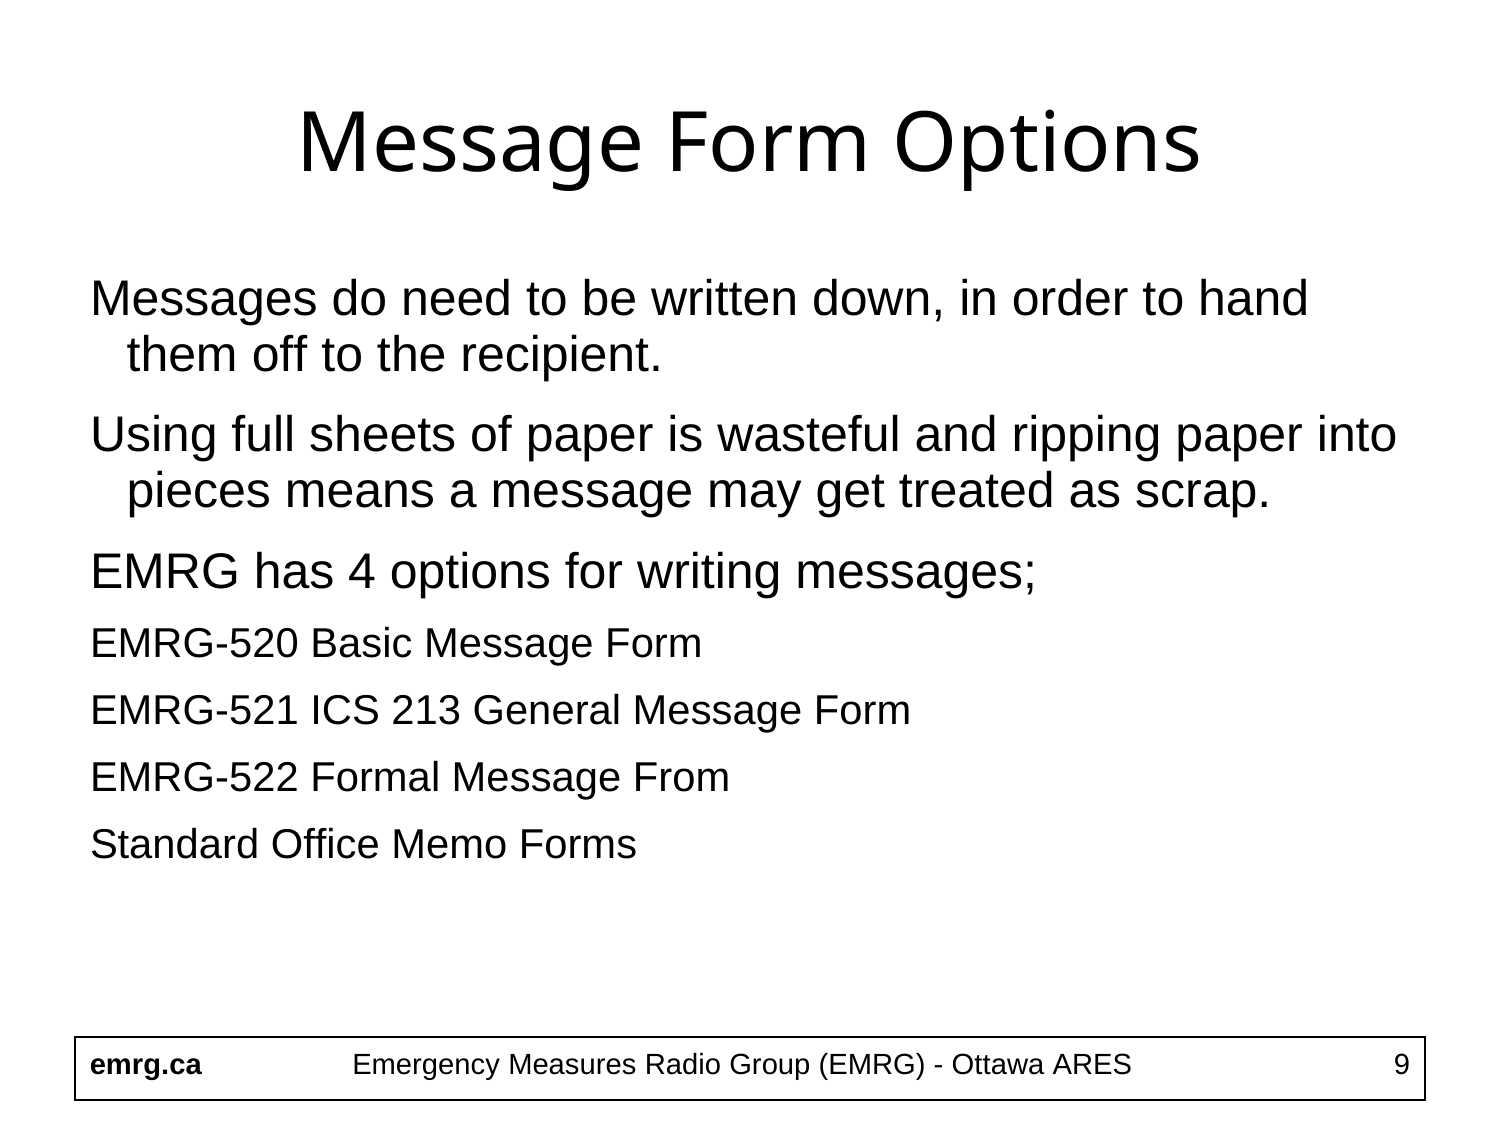

# Message Form Options
Messages do need to be written down, in order to hand them off to the recipient.
Using full sheets of paper is wasteful and ripping paper into pieces means a message may get treated as scrap.
EMRG has 4 options for writing messages;
EMRG-520 Basic Message Form
EMRG-521 ICS 213 General Message Form
EMRG-522 Formal Message From
Standard Office Memo Forms
Emergency Measures Radio Group (EMRG) - Ottawa ARES